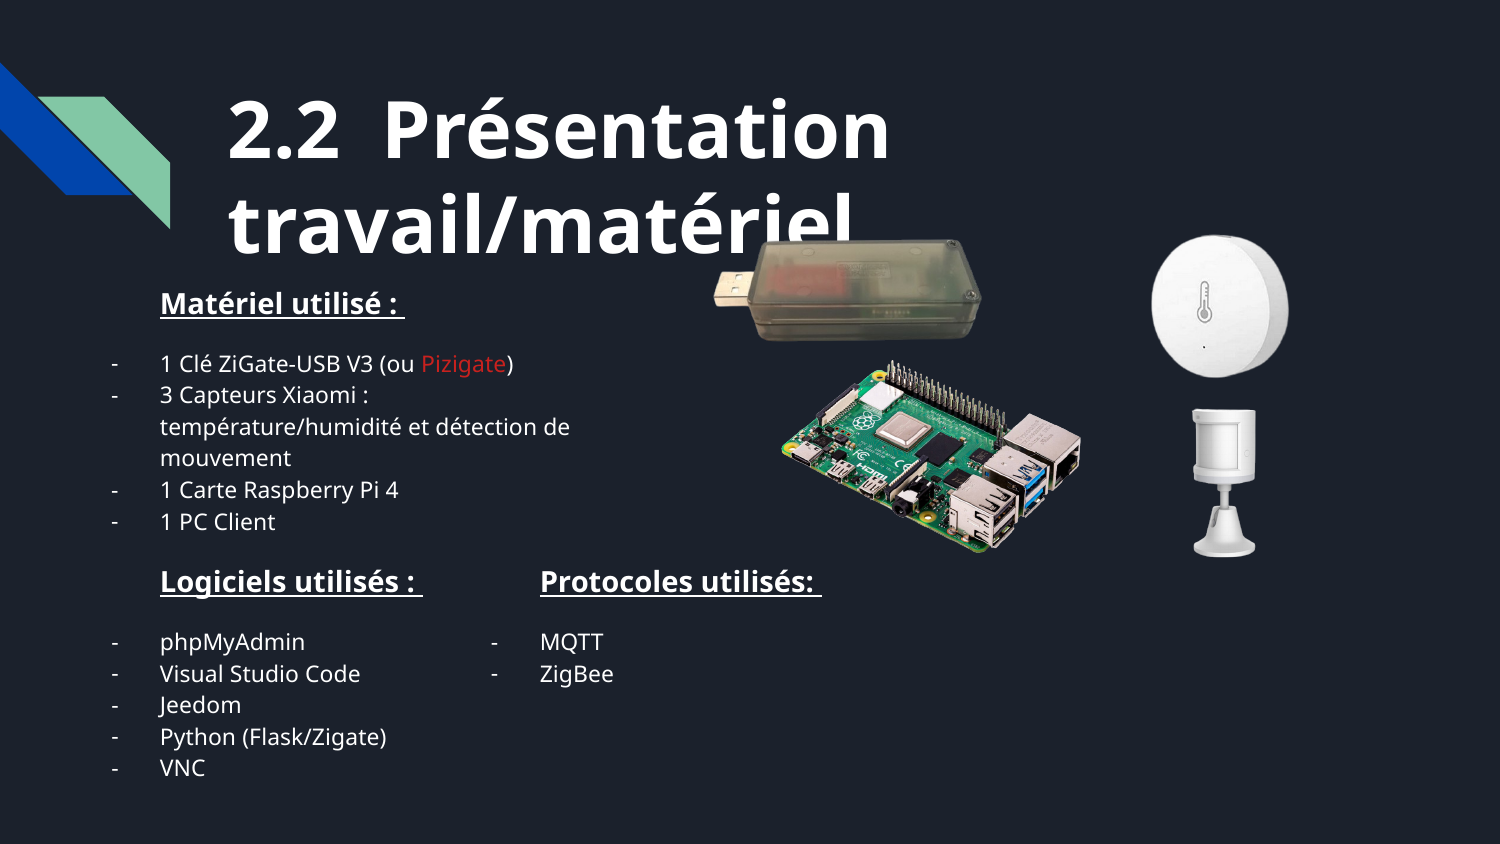

# 2.2 Présentation travail/matériel
Matériel utilisé :
1 Clé ZiGate-USB V3 (ou Pizigate)
3 Capteurs Xiaomi : température/humidité et détection de mouvement
1 Carte Raspberry Pi 4
1 PC Client
Logiciels utilisés :
phpMyAdmin
Visual Studio Code
Jeedom
Python (Flask/Zigate)
VNC
Protocoles utilisés:
MQTT
ZigBee